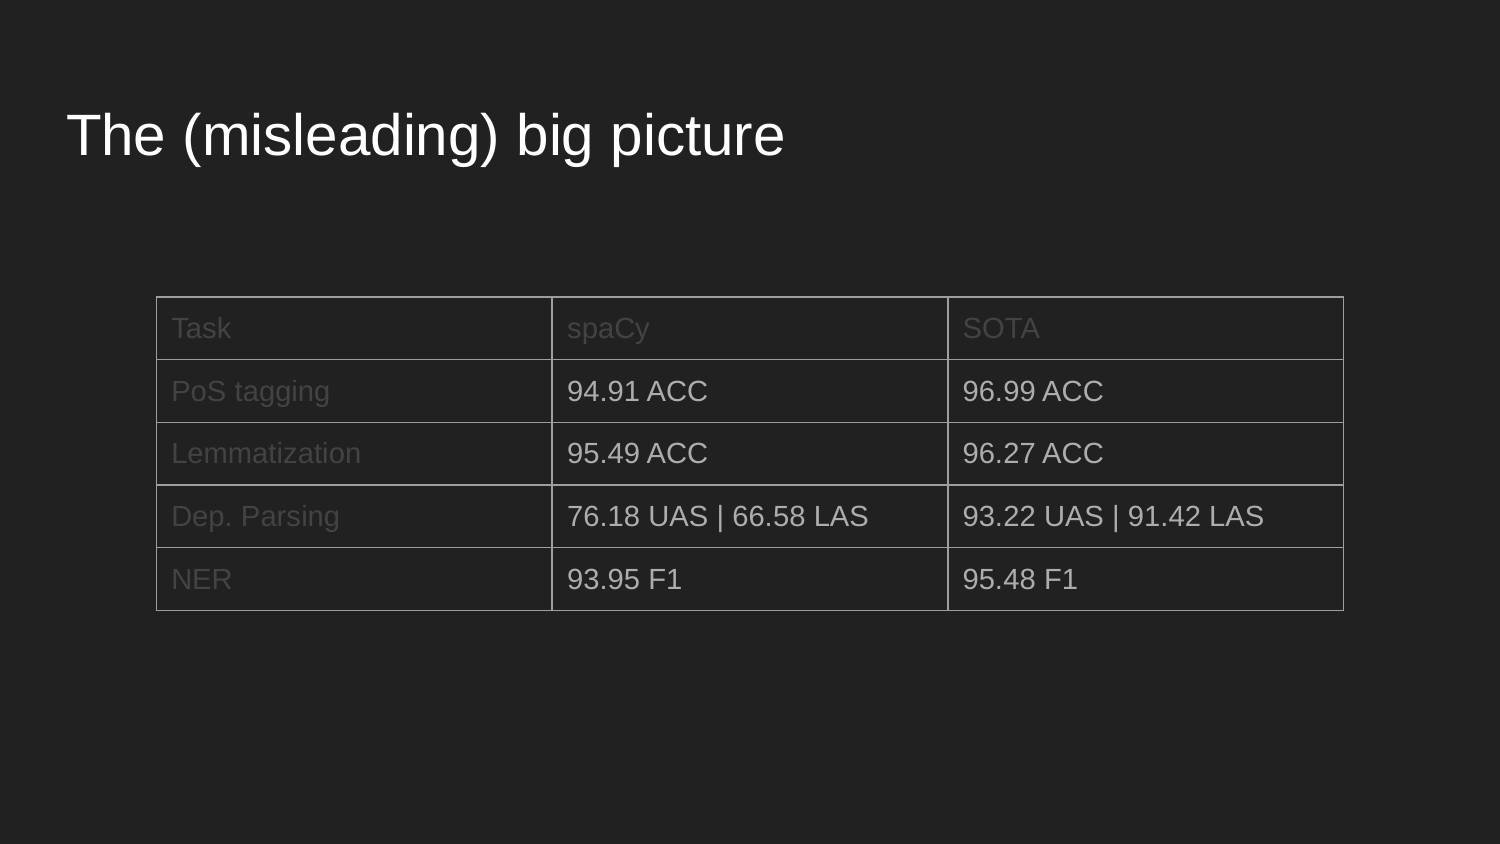

# The (misleading) big picture
| Task | spaCy | SOTA |
| --- | --- | --- |
| PoS tagging | 94.91 ACC | 96.99 ACC |
| Lemmatization | 95.49 ACC | 96.27 ACC |
| Dep. Parsing | 76.18 UAS | 66.58 LAS | 93.22 UAS | 91.42 LAS |
| NER | 93.95 F1 | 95.48 F1 |